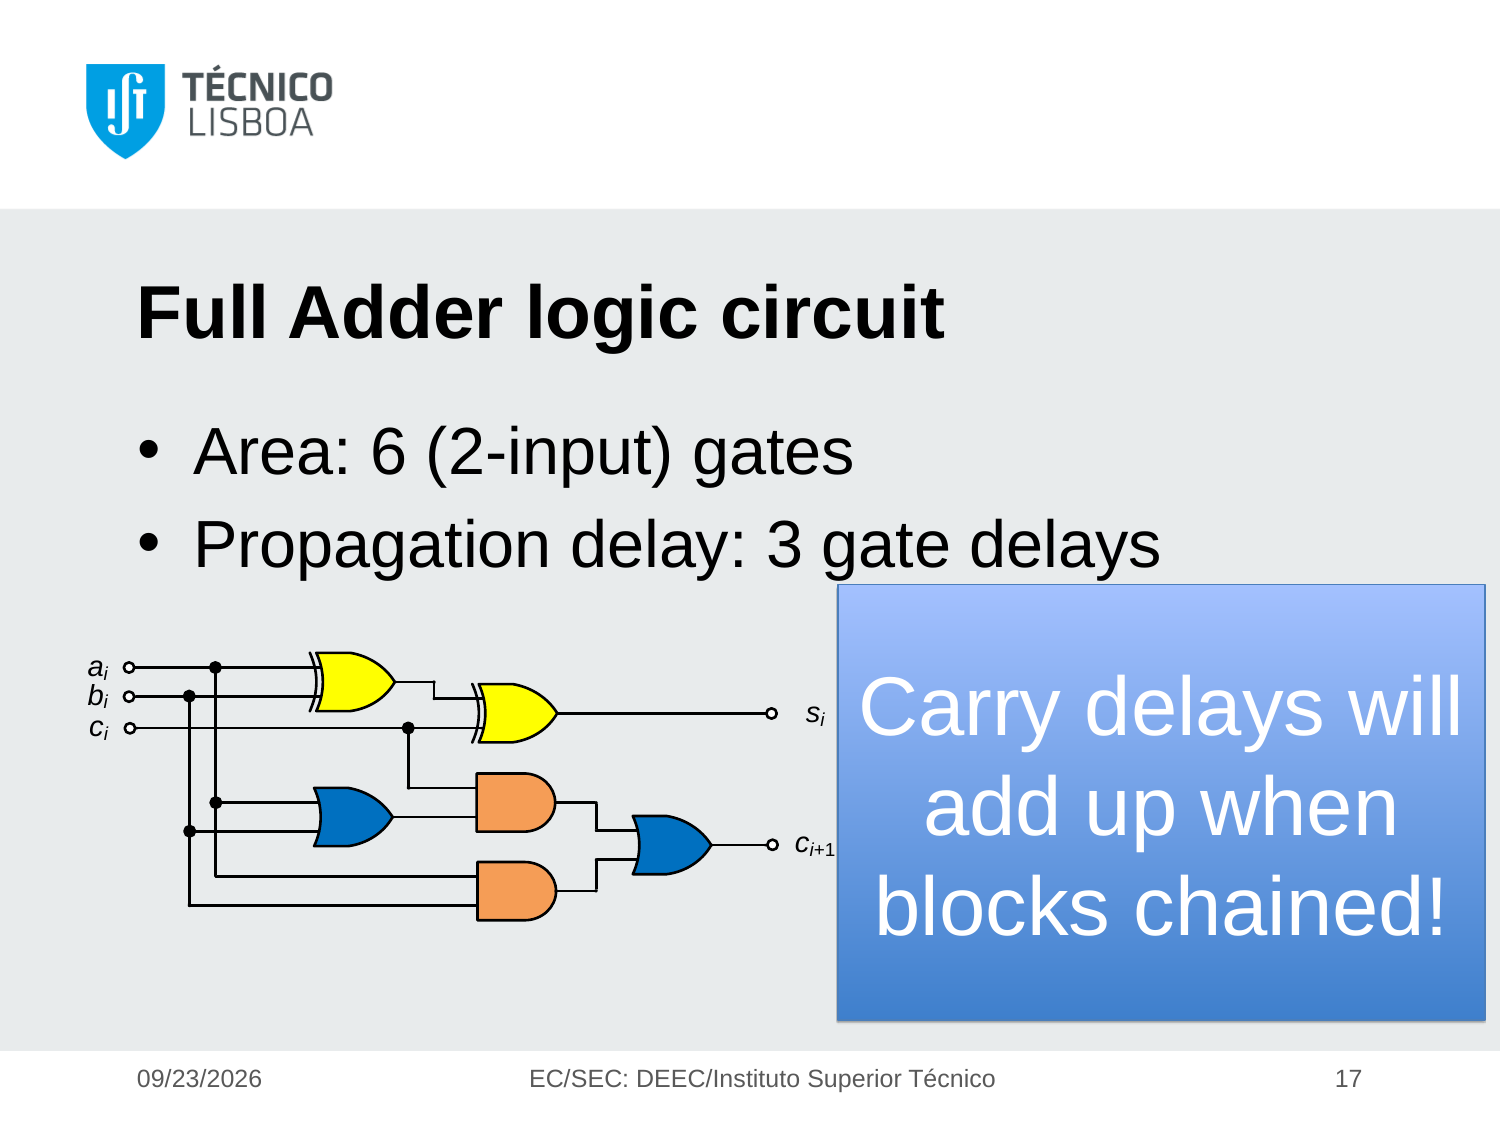

# Full Adder logic circuit
Area: 6 (2-input) gates
Propagation delay: 3 gate delays
Carry delays will add up when blocks chained!
EC/SEC: DEEC/Instituto Superior Técnico